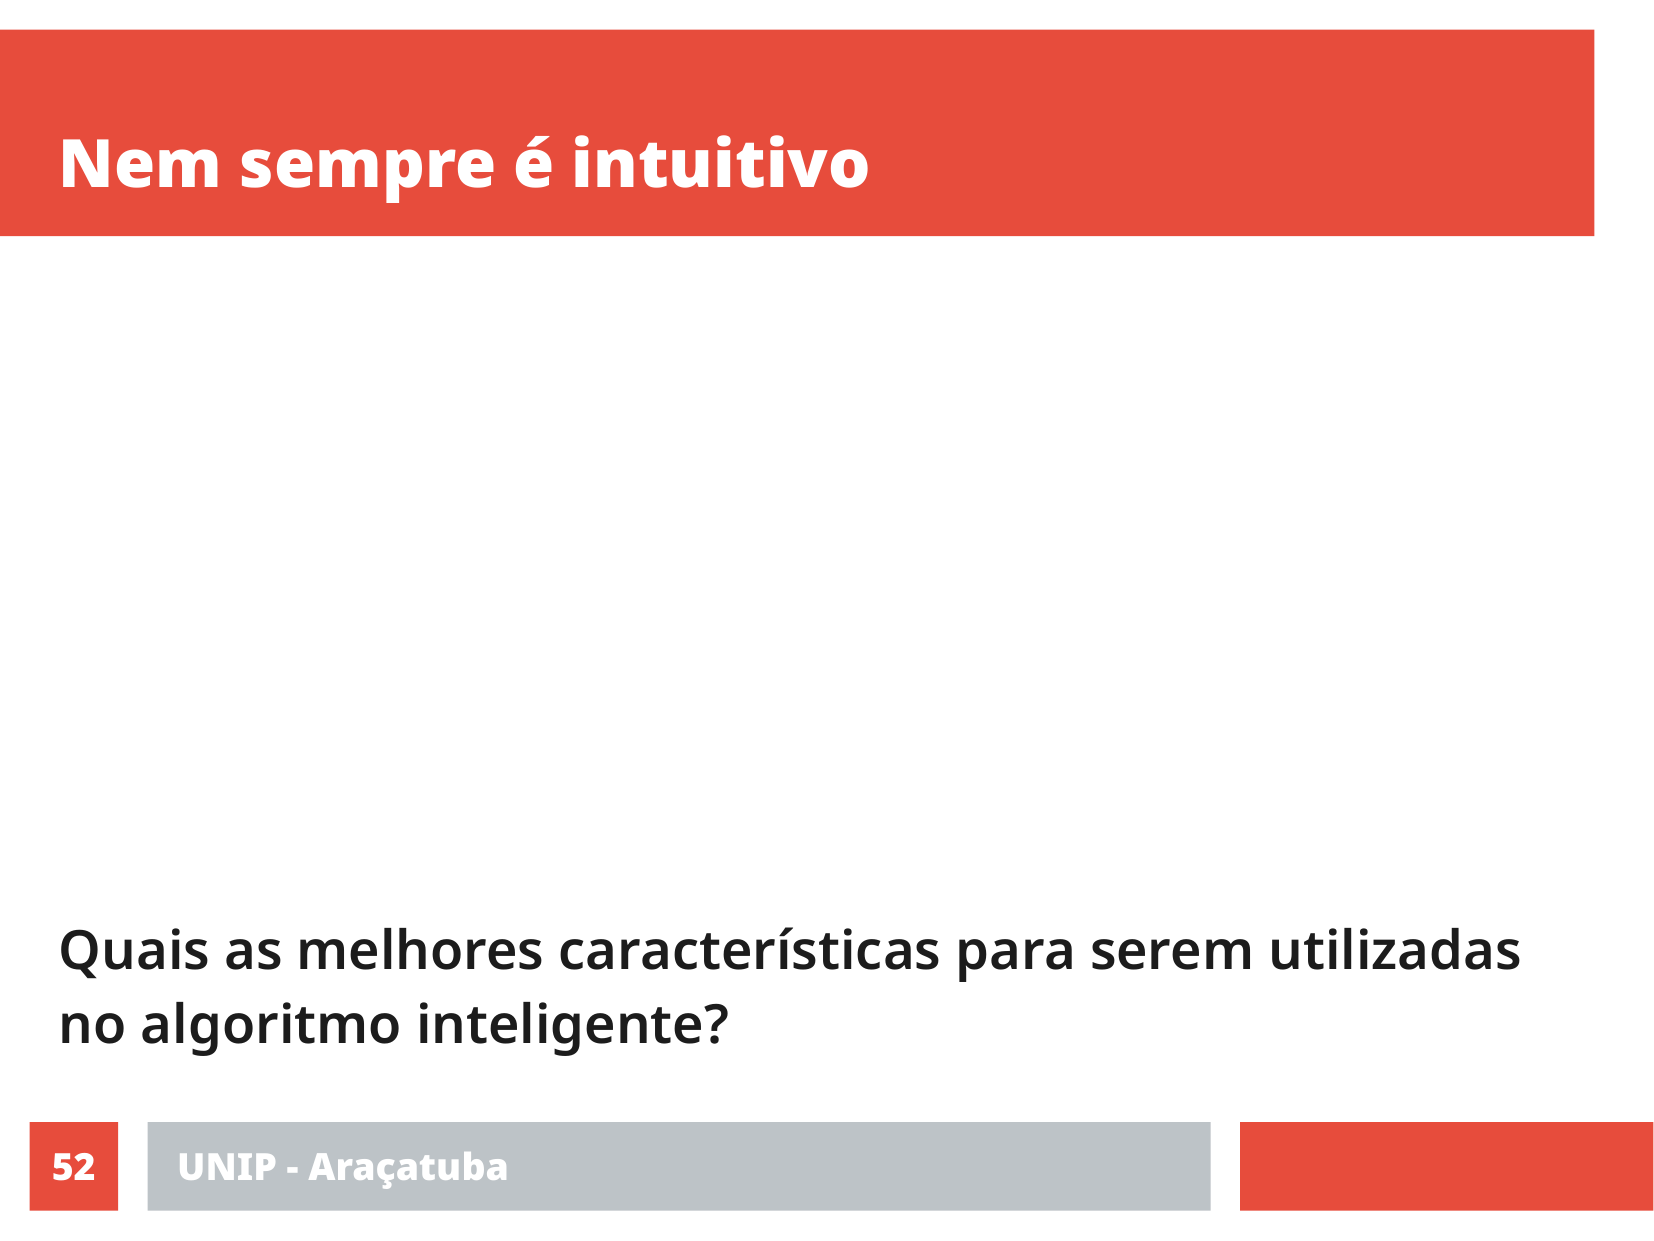

# Nem sempre é intuitivo
Quais as melhores características para serem utilizadas no algoritmo inteligente?
52
UNIP - Araçatuba